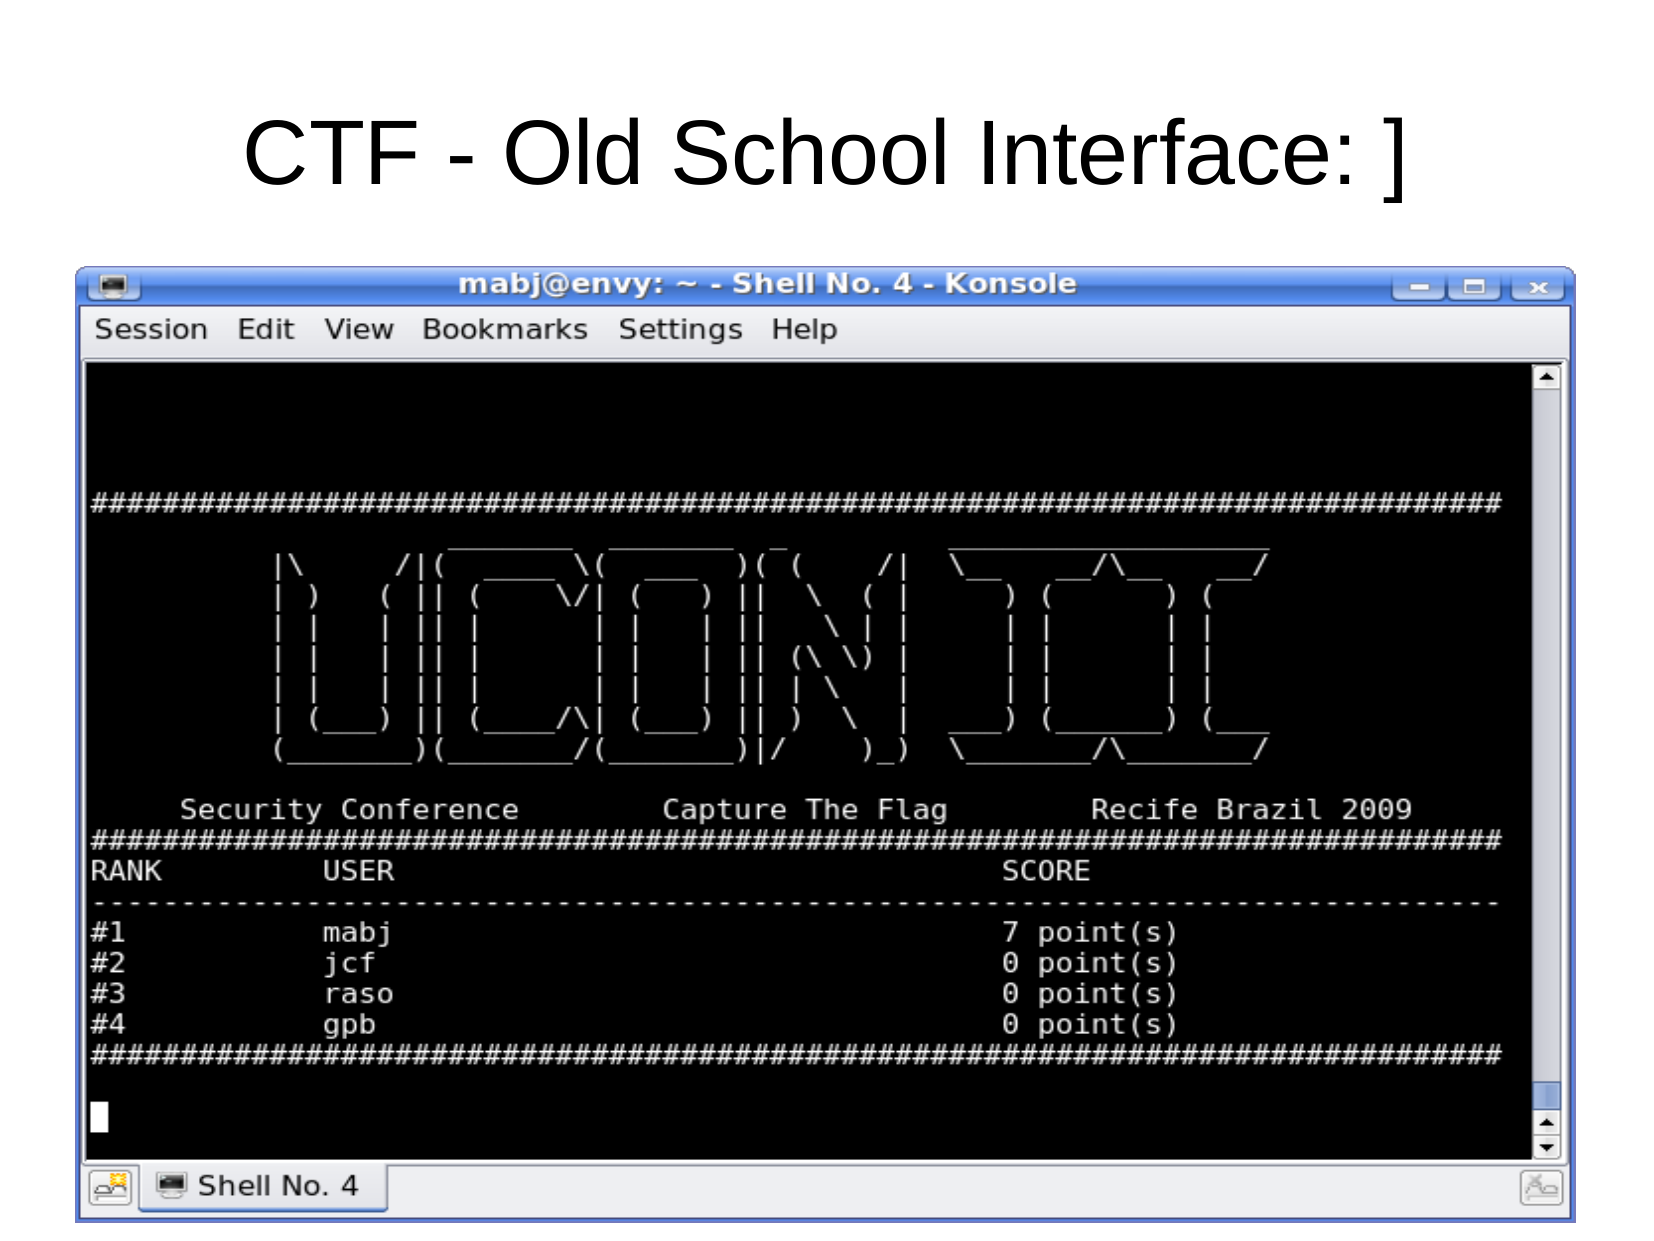

# CTF - Old School Interface: ]